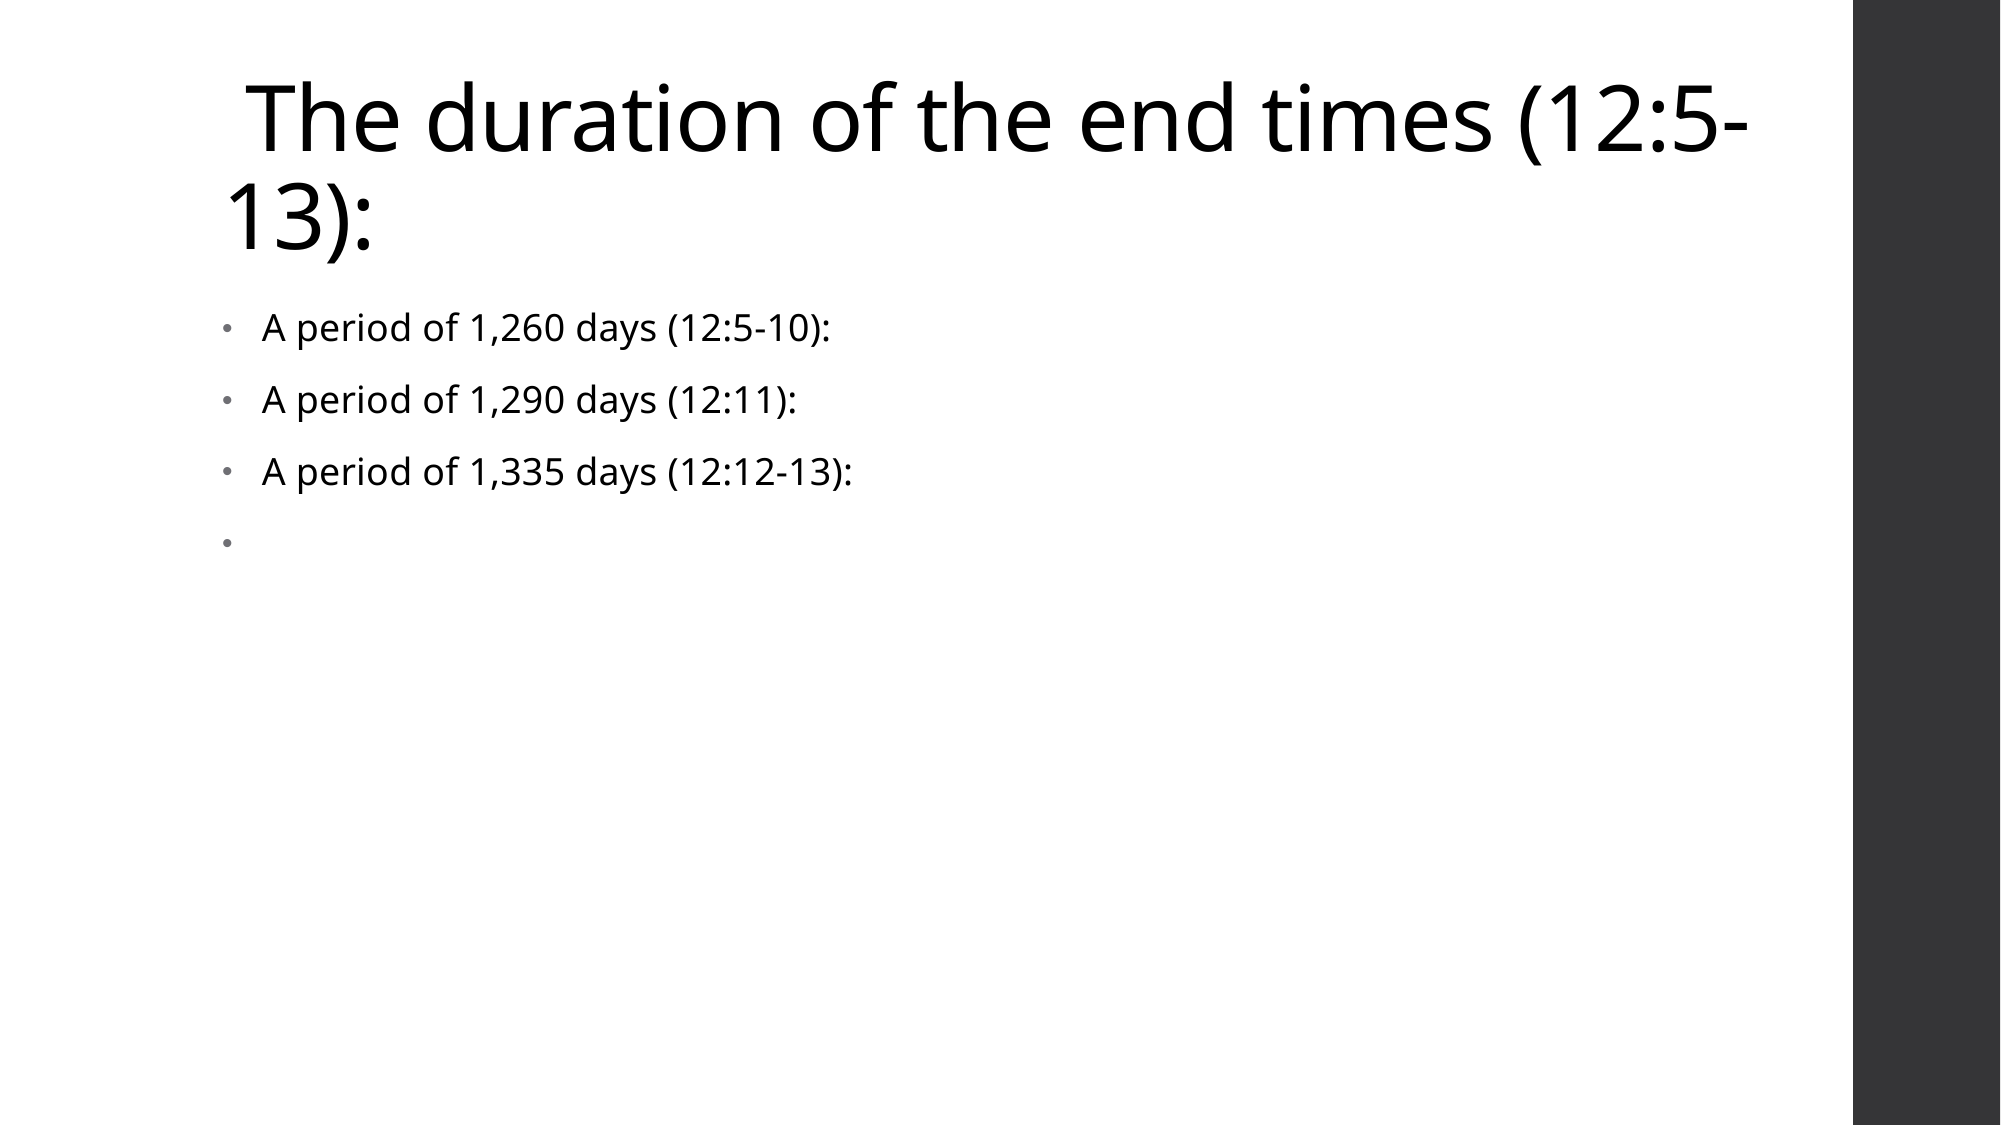

# The duration of the end times (12:5-13):
 A period of 1,260 days (12:5-10):
 A period of 1,290 days (12:11):
 A period of 1,335 days (12:12-13):